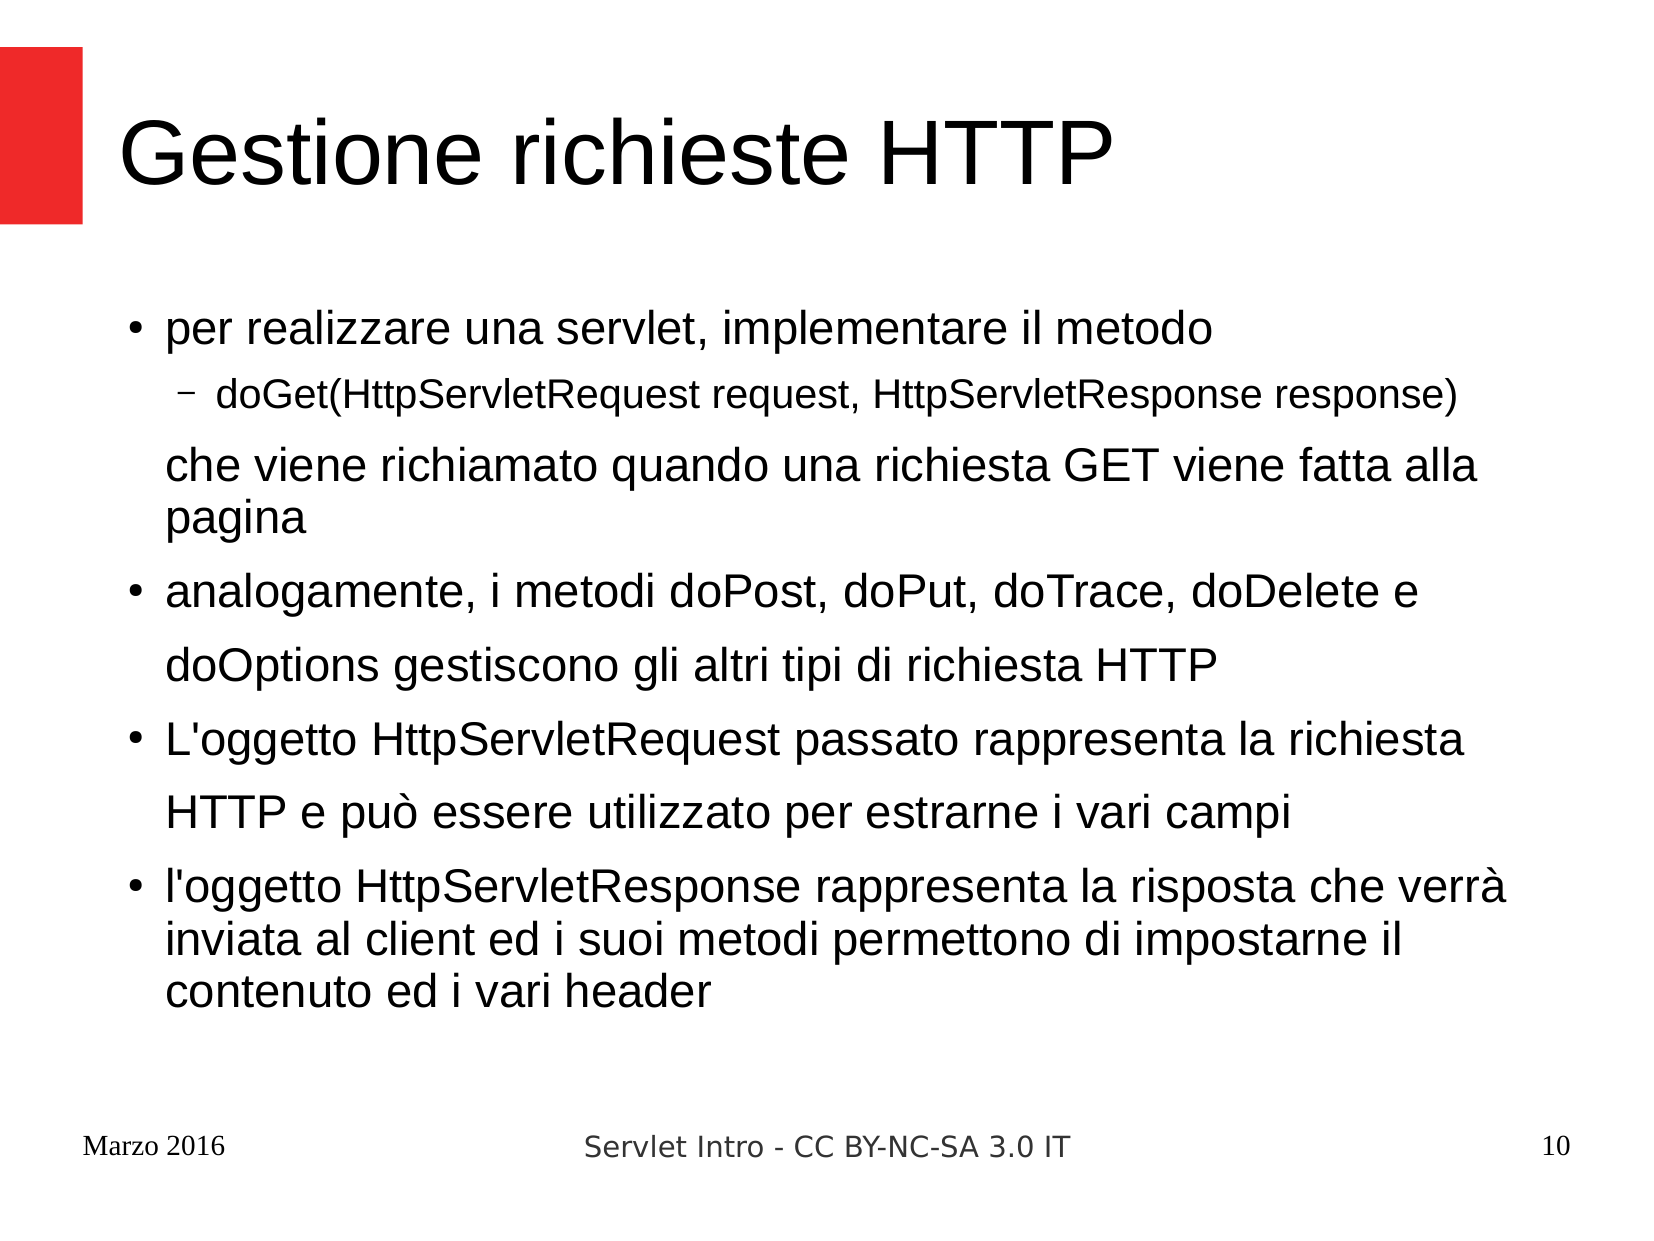

# Gestione richieste HTTP
per realizzare una servlet, implementare il metodo
doGet(HttpServletRequest request, HttpServletResponse response)
che viene richiamato quando una richiesta GET viene fatta alla pagina
analogamente, i metodi doPost, doPut, doTrace, doDelete e
doOptions gestiscono gli altri tipi di richiesta HTTP
L'oggetto HttpServletRequest passato rappresenta la richiesta
HTTP e può essere utilizzato per estrarne i vari campi
l'oggetto HttpServletResponse rappresenta la risposta che verrà inviata al client ed i suoi metodi permettono di impostarne il contenuto ed i vari header
Your Date Here
Your Footer Here
10